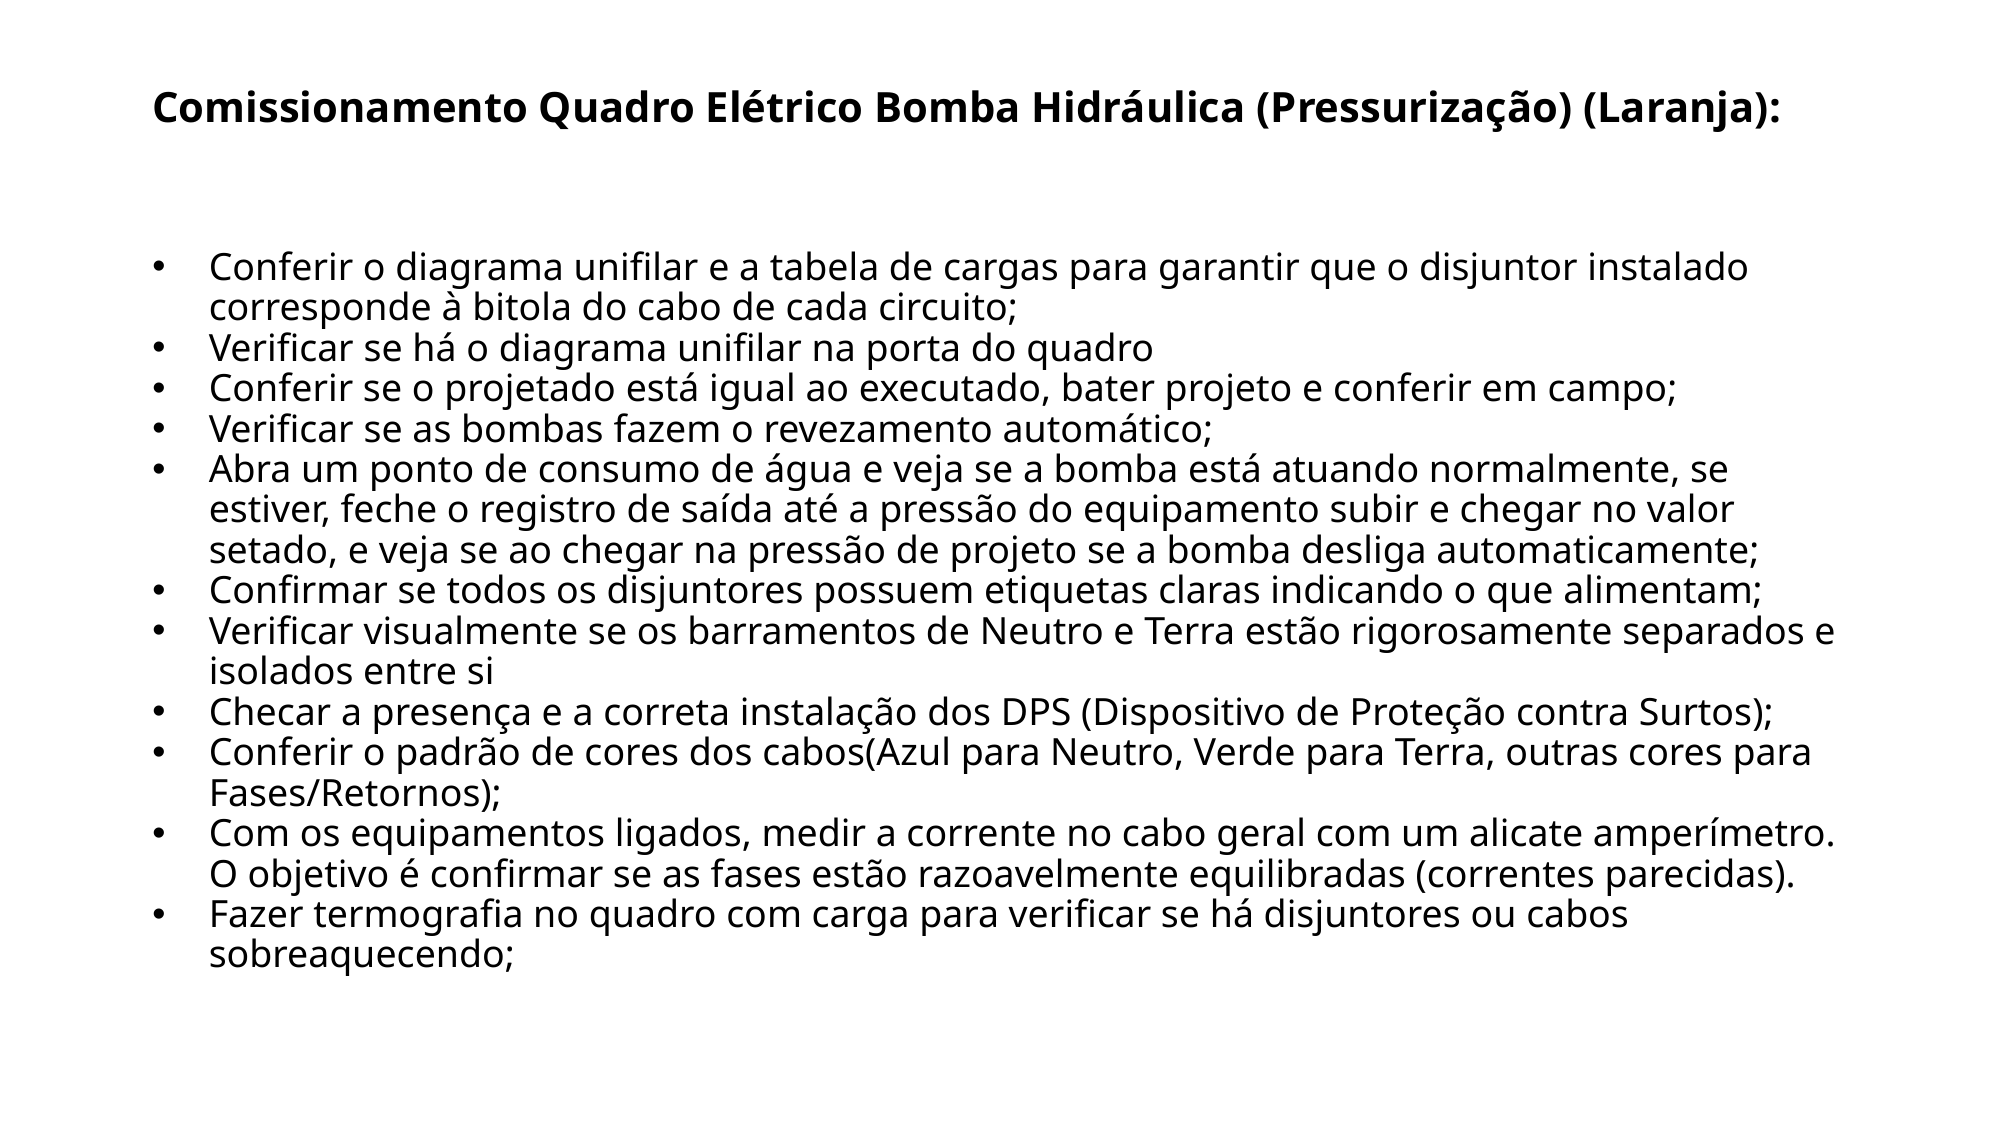

# Comissionamento Quadro Elétrico Bomba Hidráulica (Pressurização) (Laranja):
Conferir o diagrama unifilar e a tabela de cargas para garantir que o disjuntor instalado corresponde à bitola do cabo de cada circuito;
Verificar se há o diagrama unifilar na porta do quadro
Conferir se o projetado está igual ao executado, bater projeto e conferir em campo;
Verificar se as bombas fazem o revezamento automático;
Abra um ponto de consumo de água e veja se a bomba está atuando normalmente, se estiver, feche o registro de saída até a pressão do equipamento subir e chegar no valor setado, e veja se ao chegar na pressão de projeto se a bomba desliga automaticamente;
Confirmar se todos os disjuntores possuem etiquetas claras indicando o que alimentam;
Verificar visualmente se os barramentos de Neutro e Terra estão rigorosamente separados e isolados entre si
Checar a presença e a correta instalação dos DPS (Dispositivo de Proteção contra Surtos);
Conferir o padrão de cores dos cabos(Azul para Neutro, Verde para Terra, outras cores para Fases/Retornos);
Com os equipamentos ligados, medir a corrente no cabo geral com um alicate amperímetro. O objetivo é confirmar se as fases estão razoavelmente equilibradas (correntes parecidas).
Fazer termografia no quadro com carga para verificar se há disjuntores ou cabos sobreaquecendo;